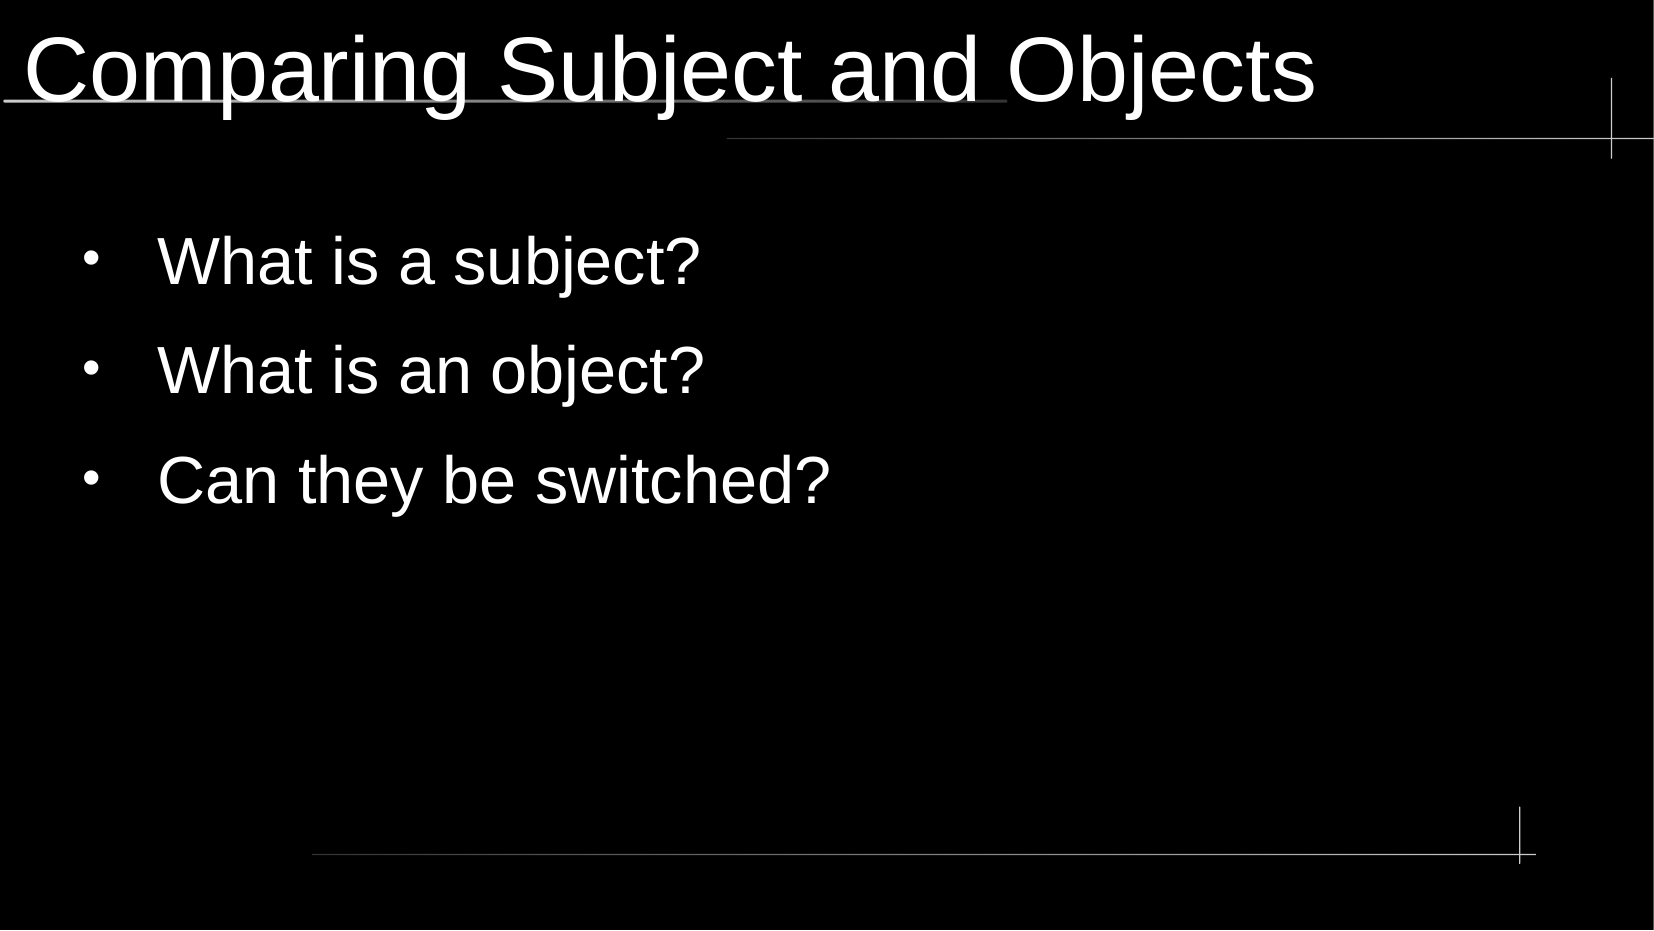

# Comparing Subject and Objects
What is a subject?
What is an object?
Can they be switched?